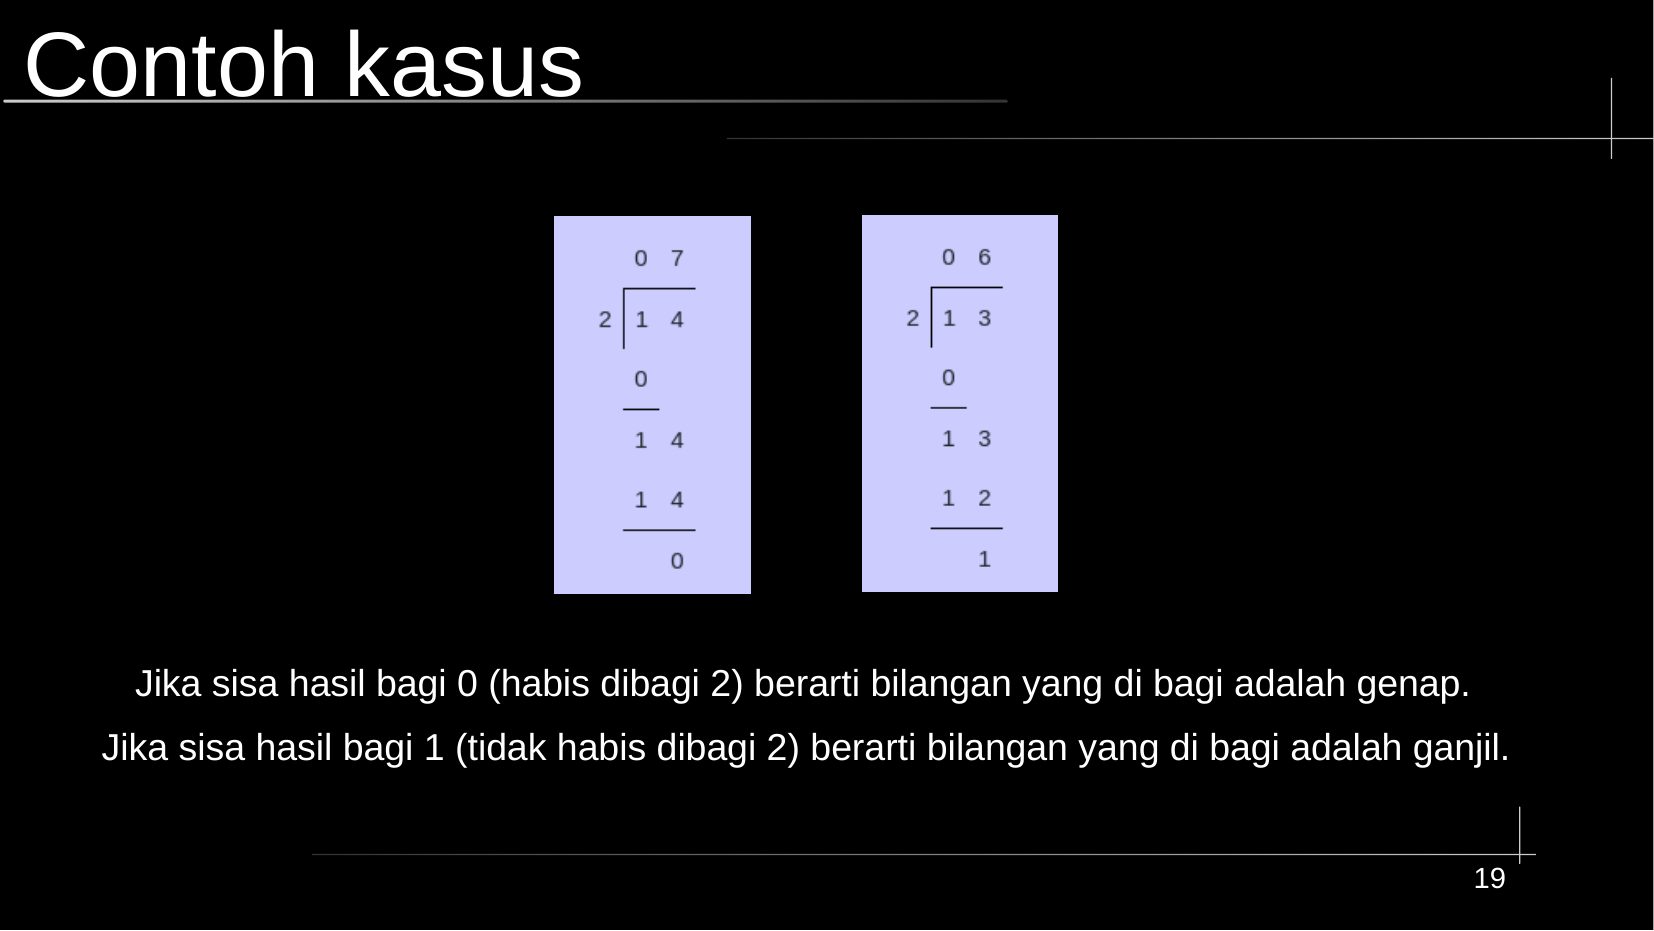

# Contoh kasus
Jika sisa hasil bagi 0 (habis dibagi 2) berarti bilangan yang di bagi adalah genap.
Jika sisa hasil bagi 1 (tidak habis dibagi 2) berarti bilangan yang di bagi adalah ganjil.
19